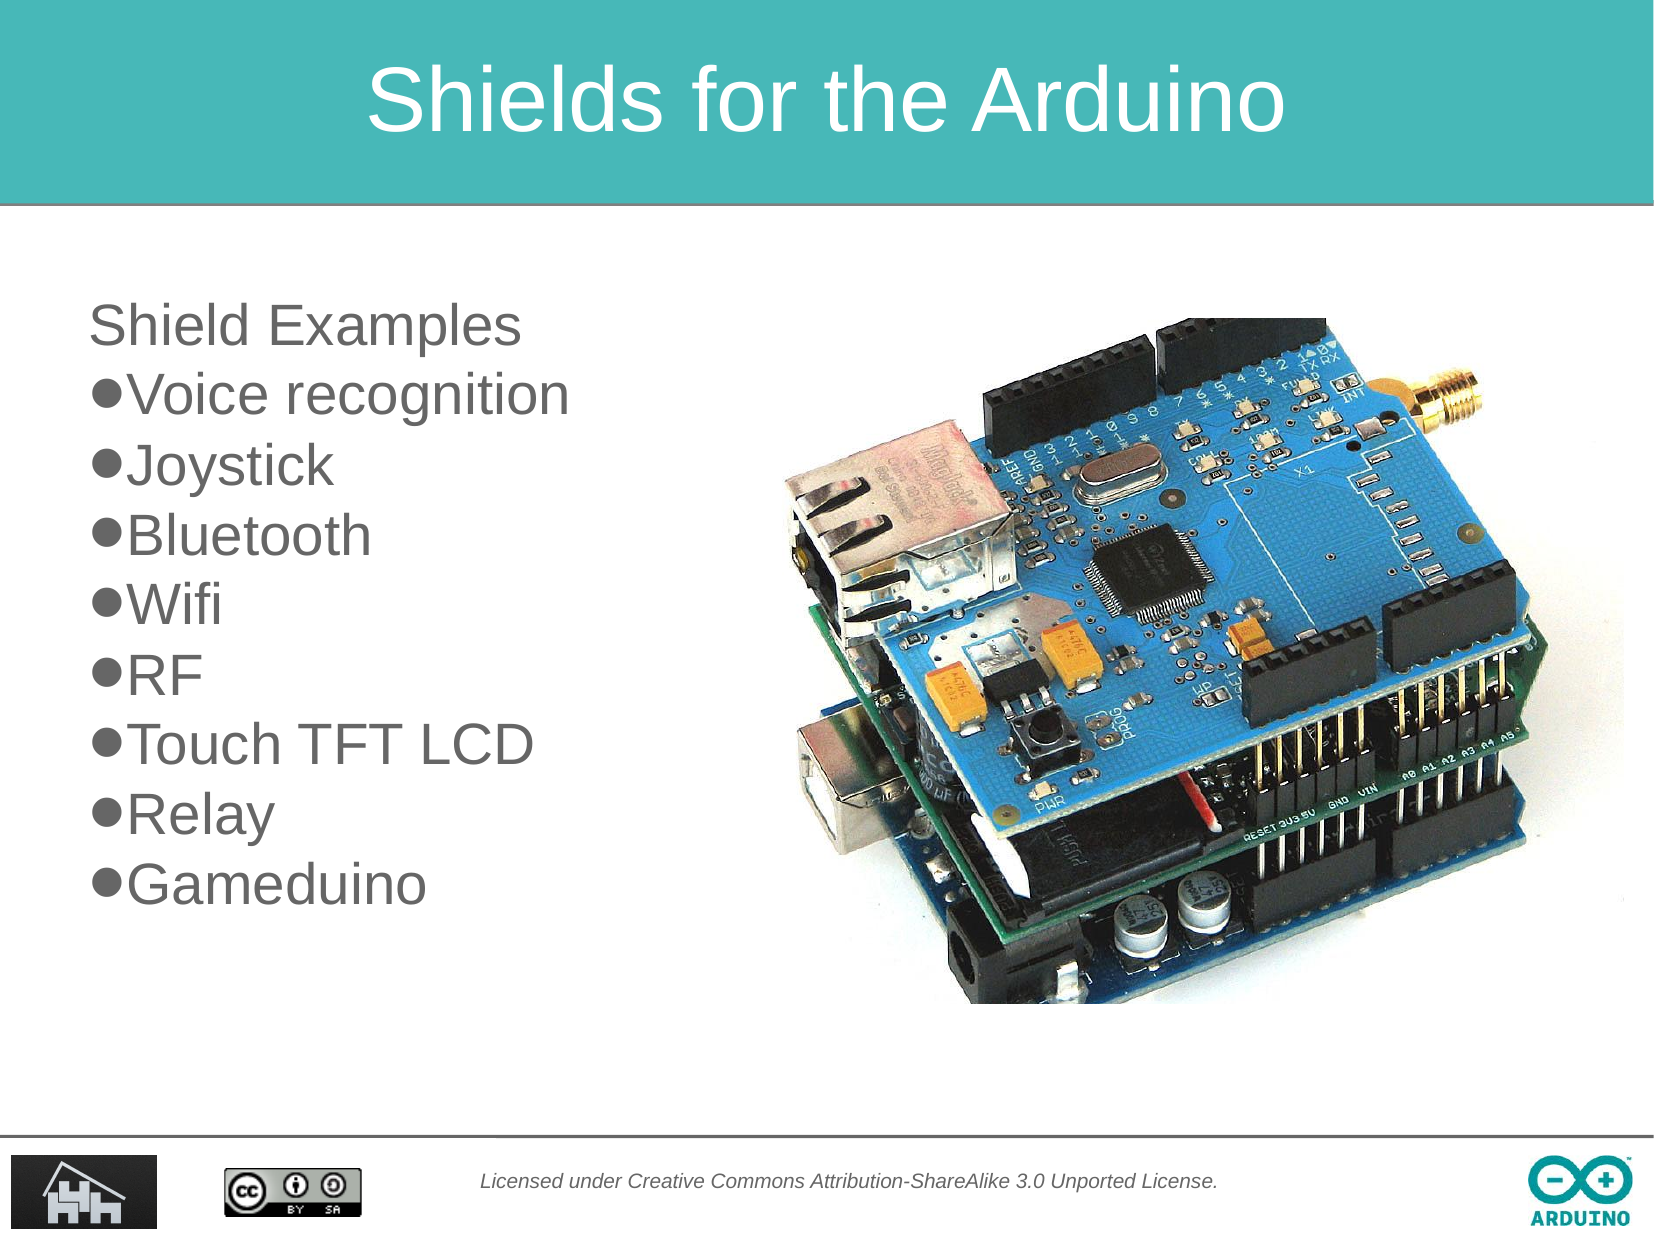

# Shields for the Arduino
Shield Examples
Voice recognition
Joystick
Bluetooth
Wifi
RF
Touch TFT LCD
Relay
Gameduino